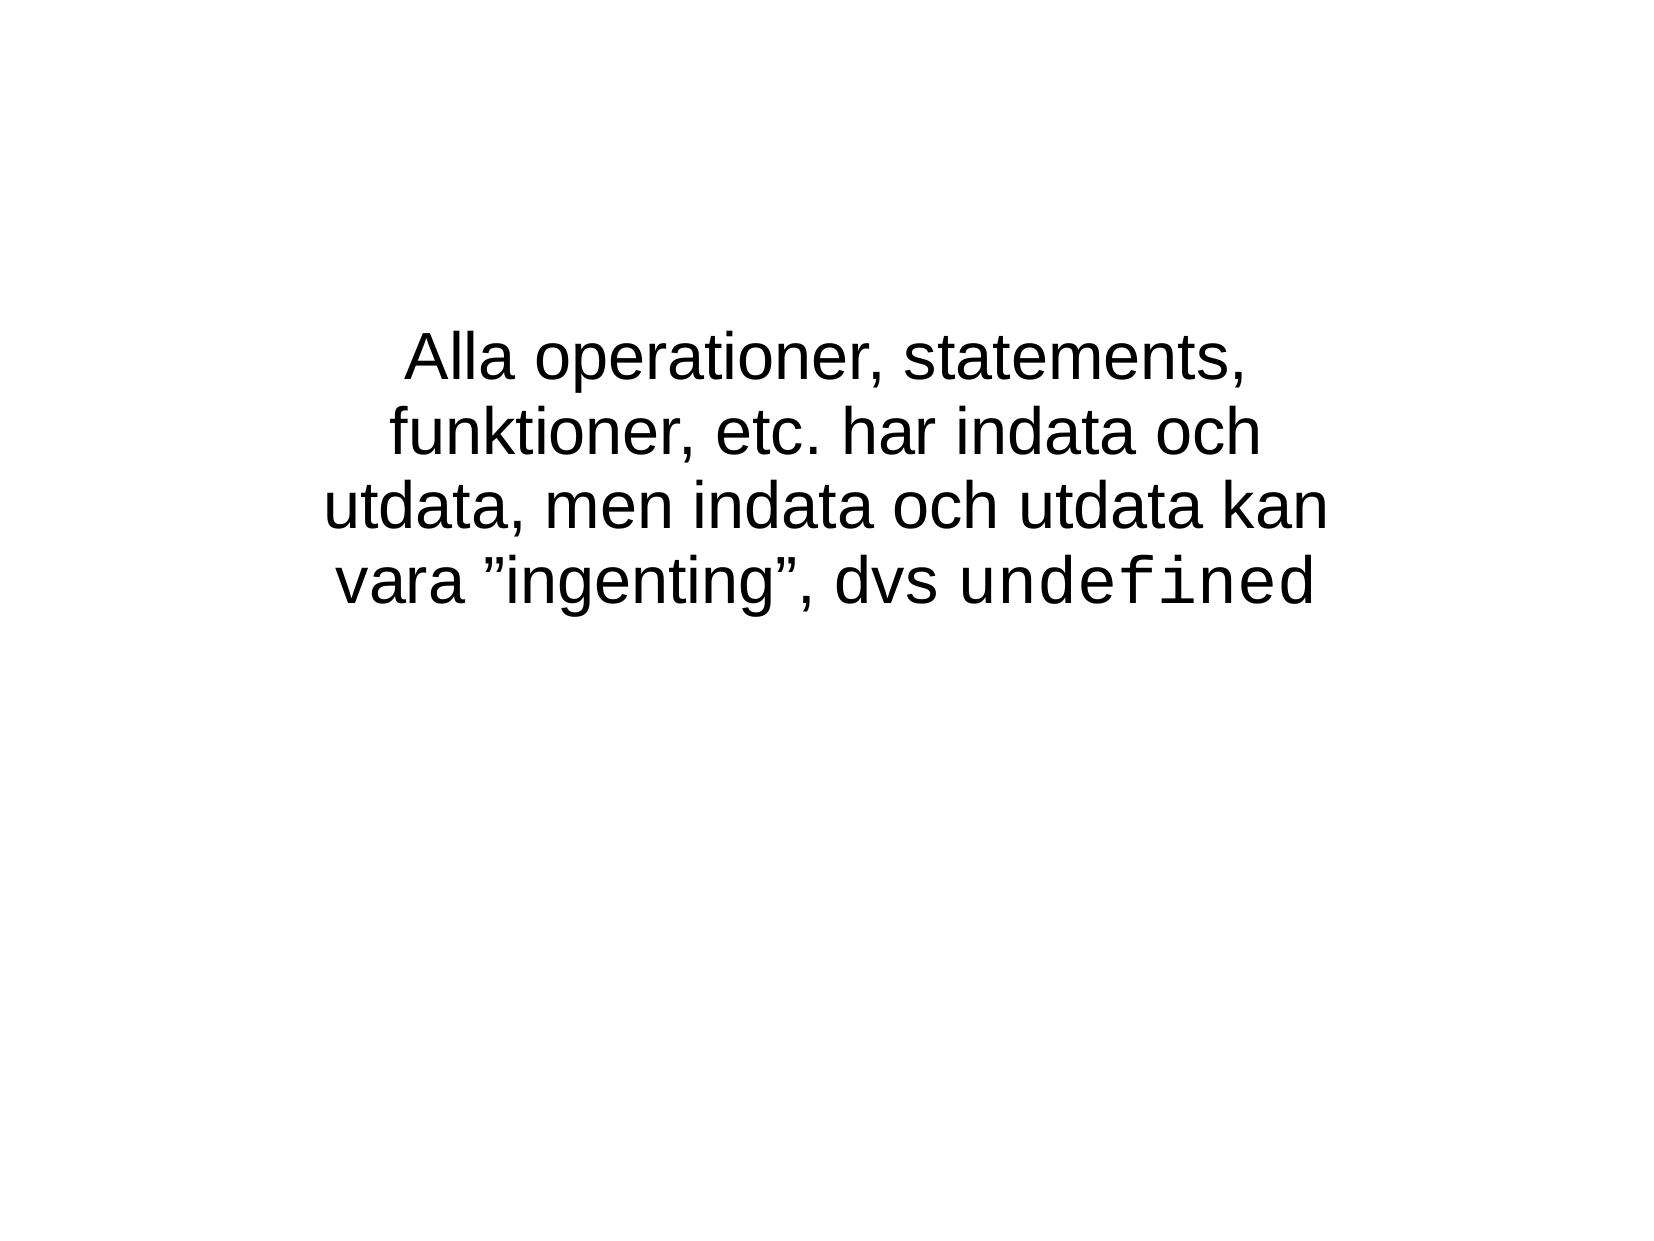

# Alla operationer, statements, funktioner, etc. har indata och utdata, men indata och utdata kan vara ”ingenting”, dvs undefined